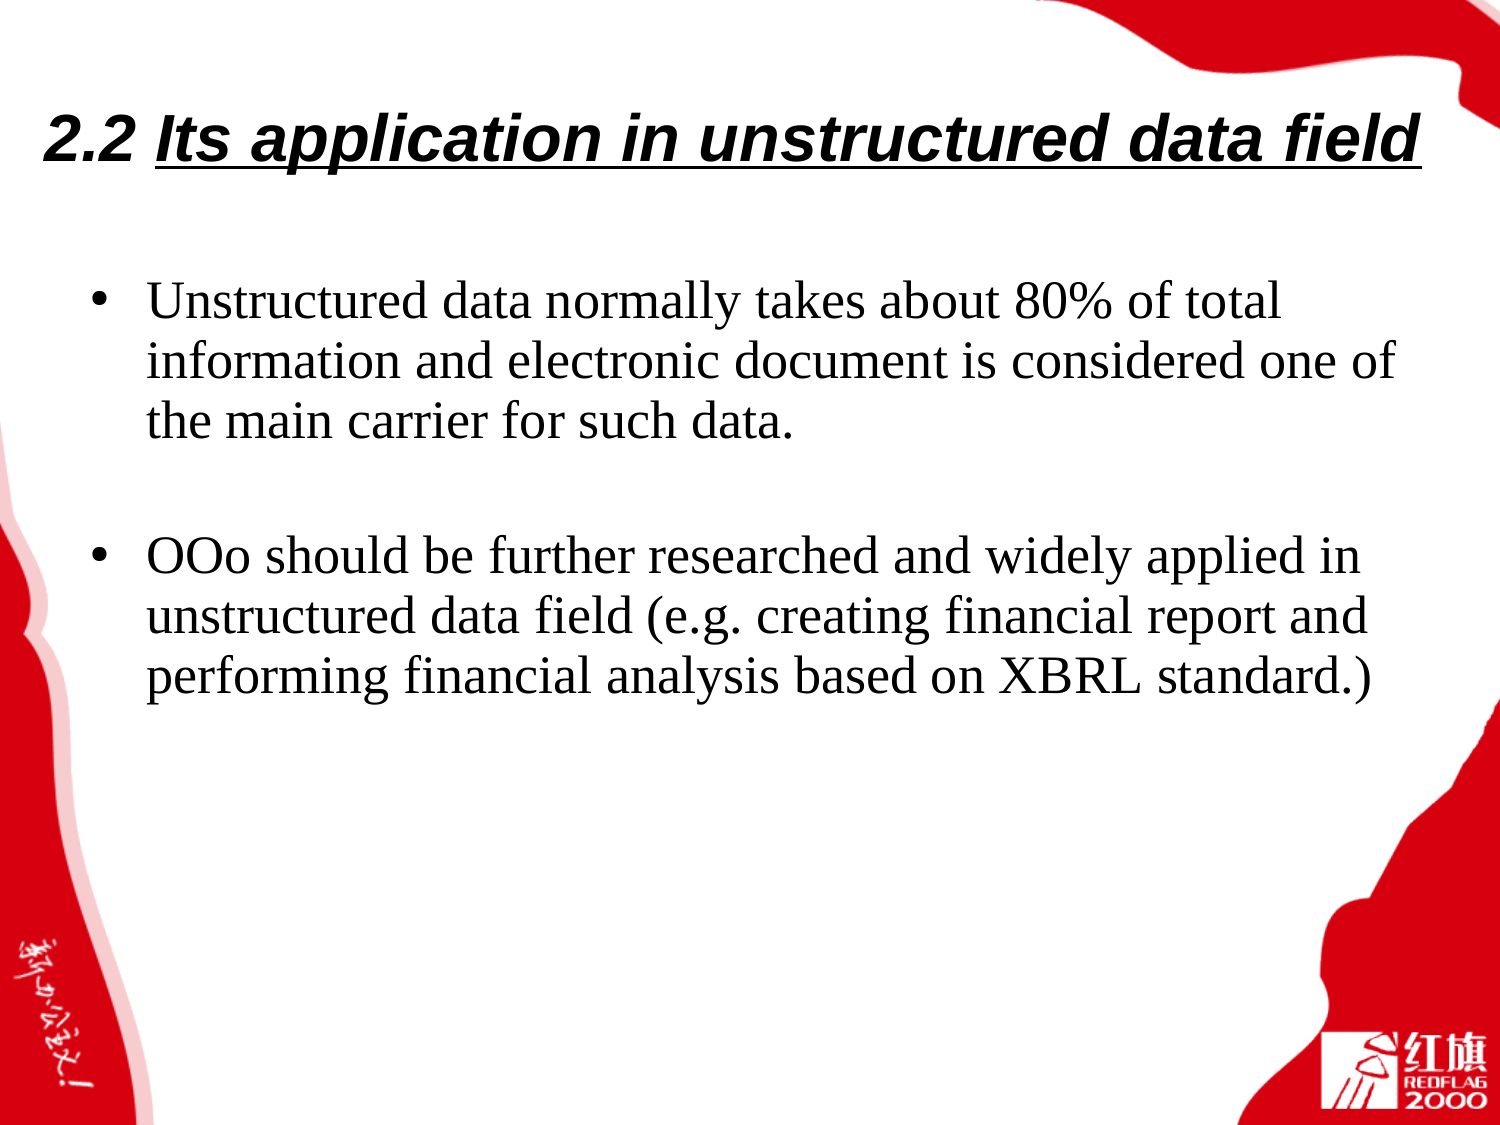

# 2.2 Its application in unstructured data field
Unstructured data normally takes about 80% of total information and electronic document is considered one of the main carrier for such data.
OOo should be further researched and widely applied in unstructured data field (e.g. creating financial report and performing financial analysis based on XBRL standard.)